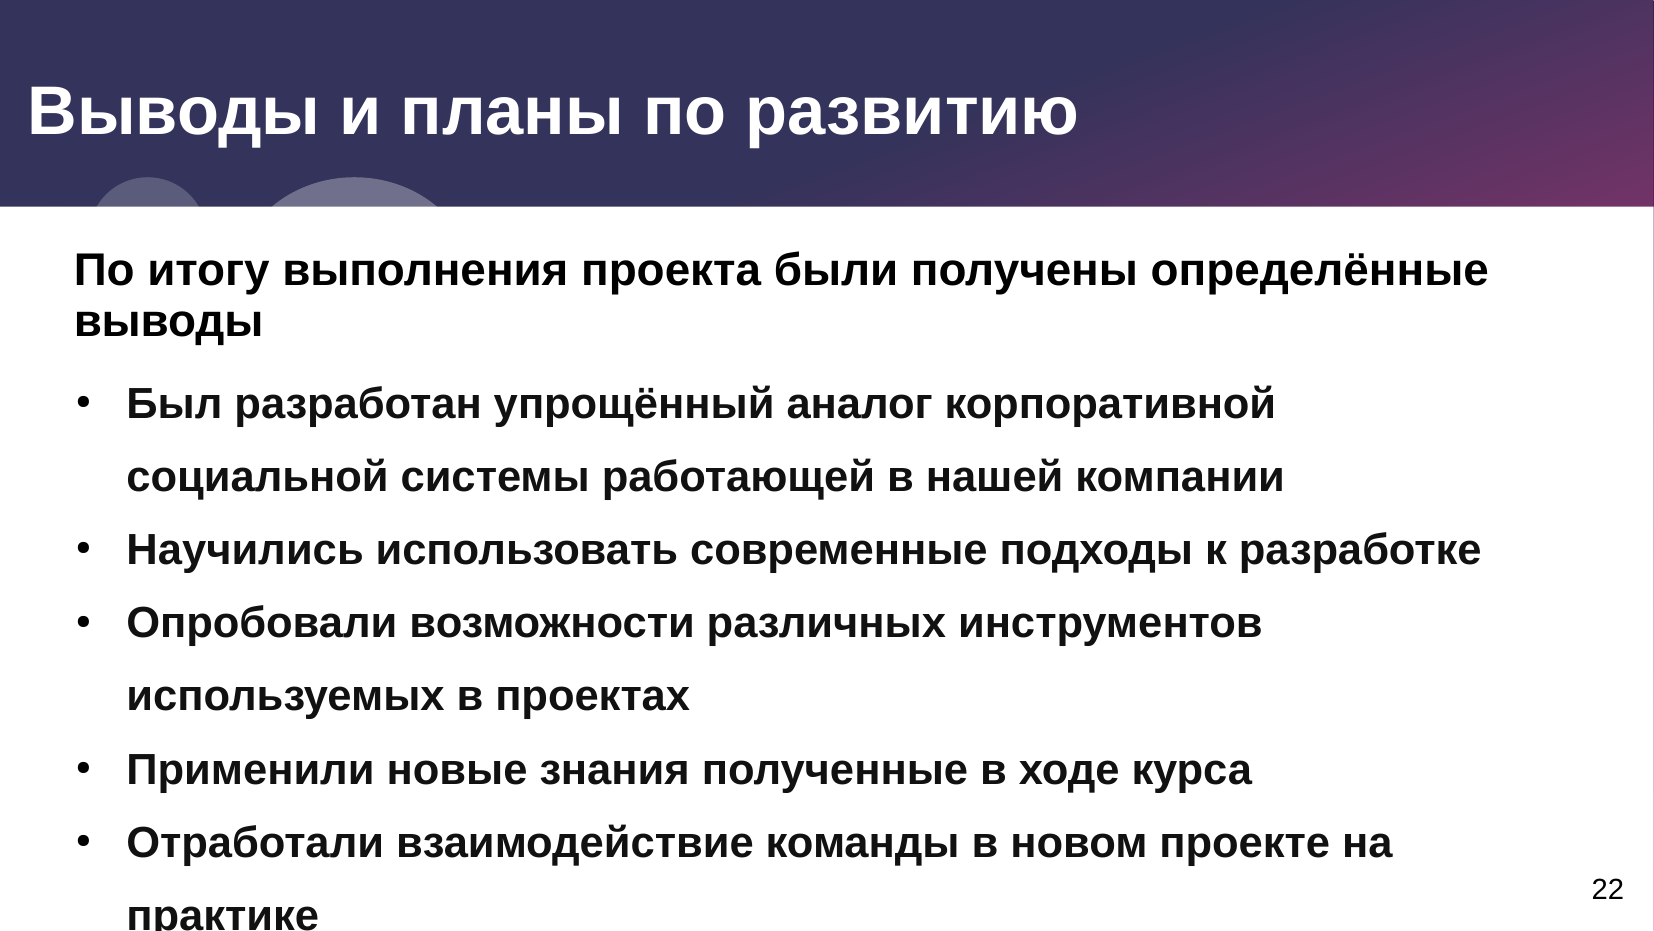

Выводы и планы по развитию
По итогу выполнения проекта были получены определённые выводы
# Был разработан упрощённый аналог корпоративной социальной системы работающей в нашей компании
Научились использовать современные подходы к разработке
Опробовали возможности различных инструментов используемых в проектах
Применили новые знания полученные в ходе курса
Отработали взаимодействие команды в новом проекте на практике